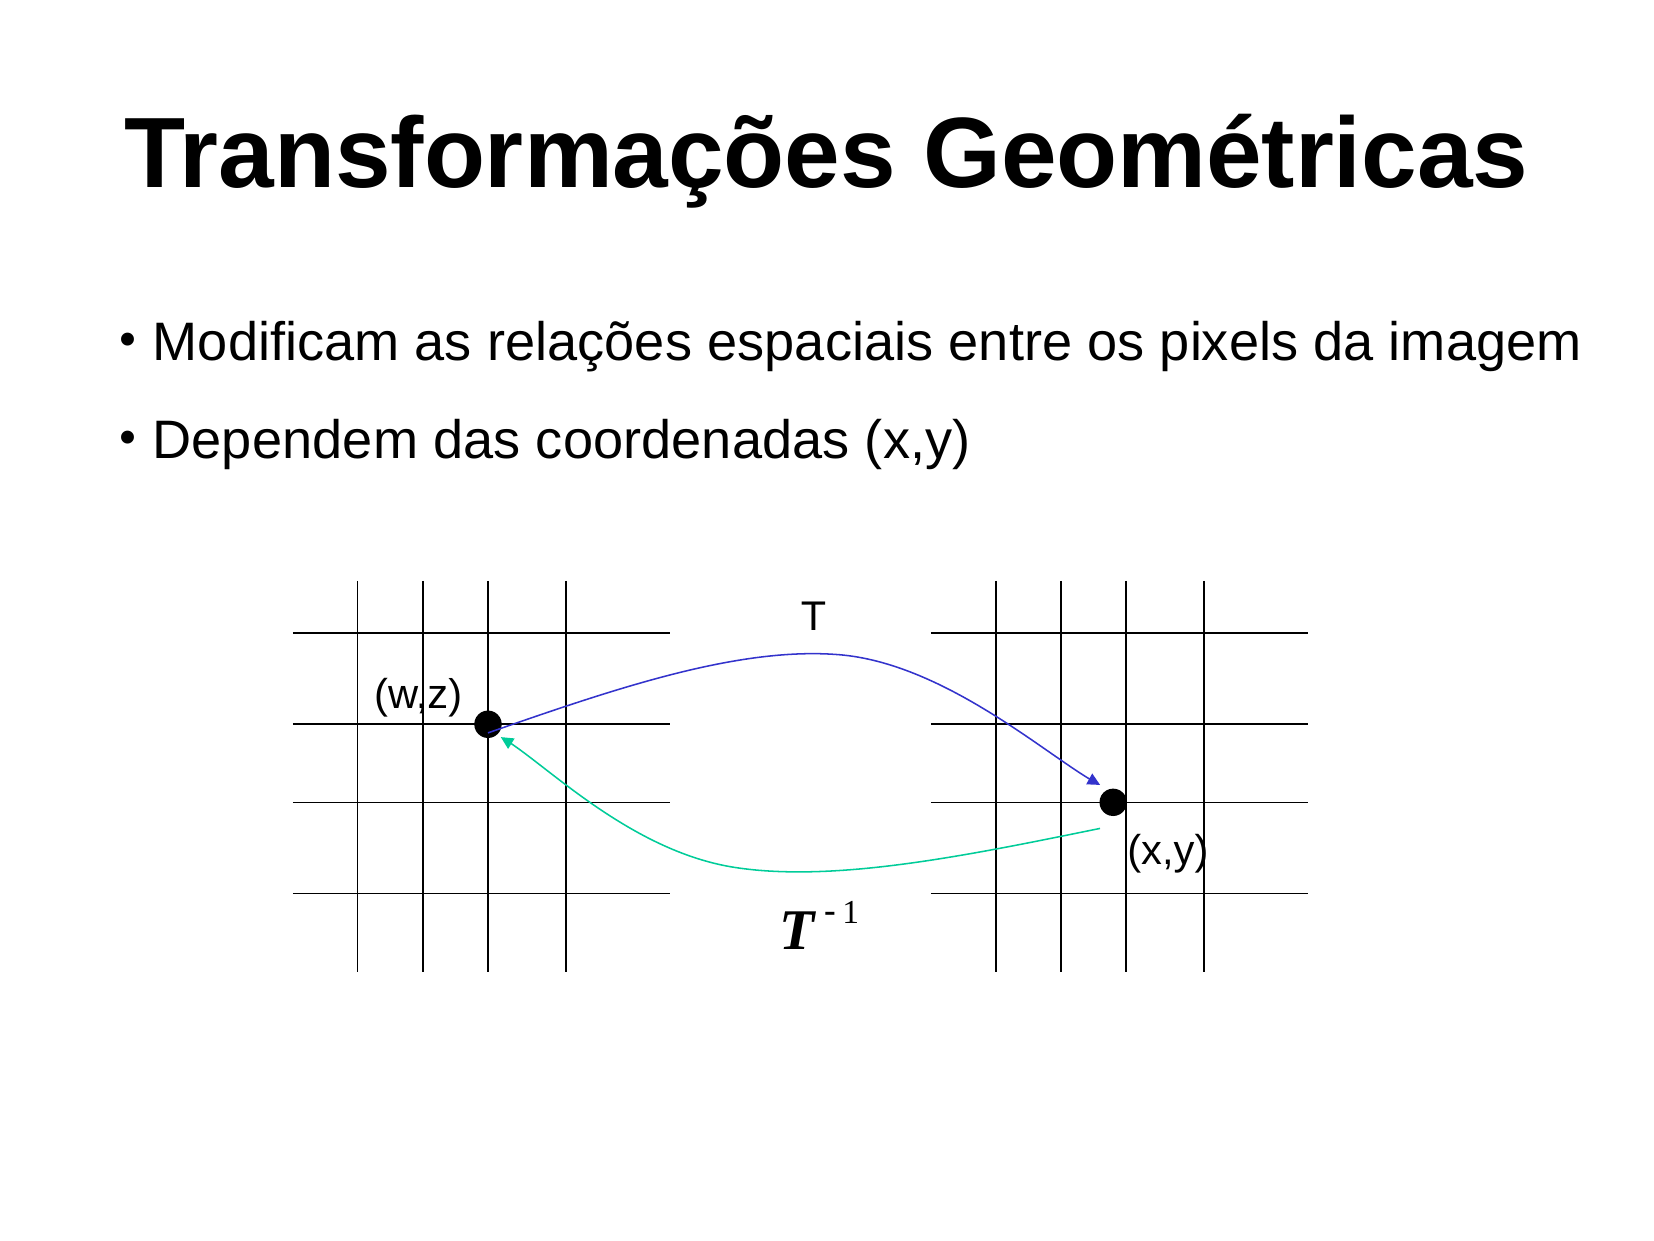

# Transformações Geométricas
 Modificam as relações espaciais entre os pixels da imagem
 Dependem das coordenadas (x,y)
T
(w,z)
(x,y)